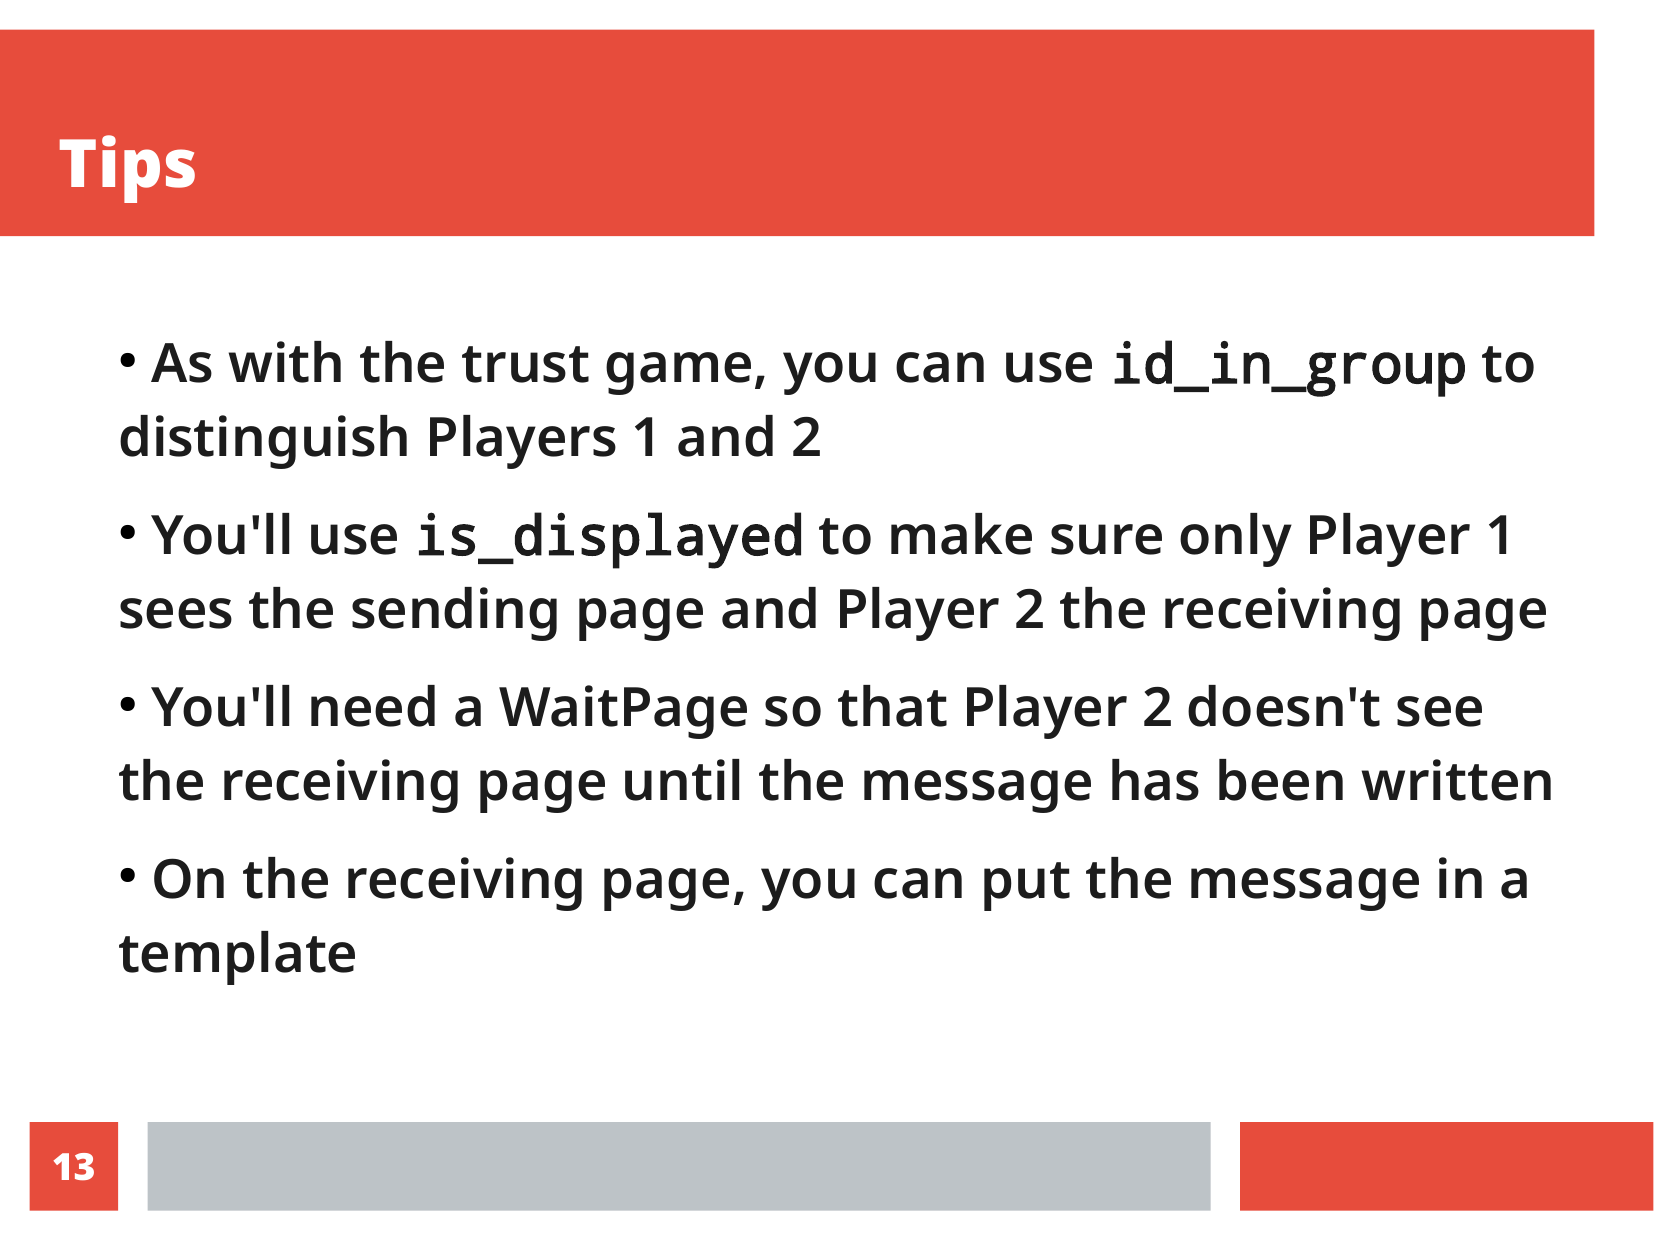

# Tips
 As with the trust game, you can use id_in_group to distinguish Players 1 and 2
 You'll use is_displayed to make sure only Player 1 sees the sending page and Player 2 the receiving page
 You'll need a WaitPage so that Player 2 doesn't see the receiving page until the message has been written
 On the receiving page, you can put the message in a template
13